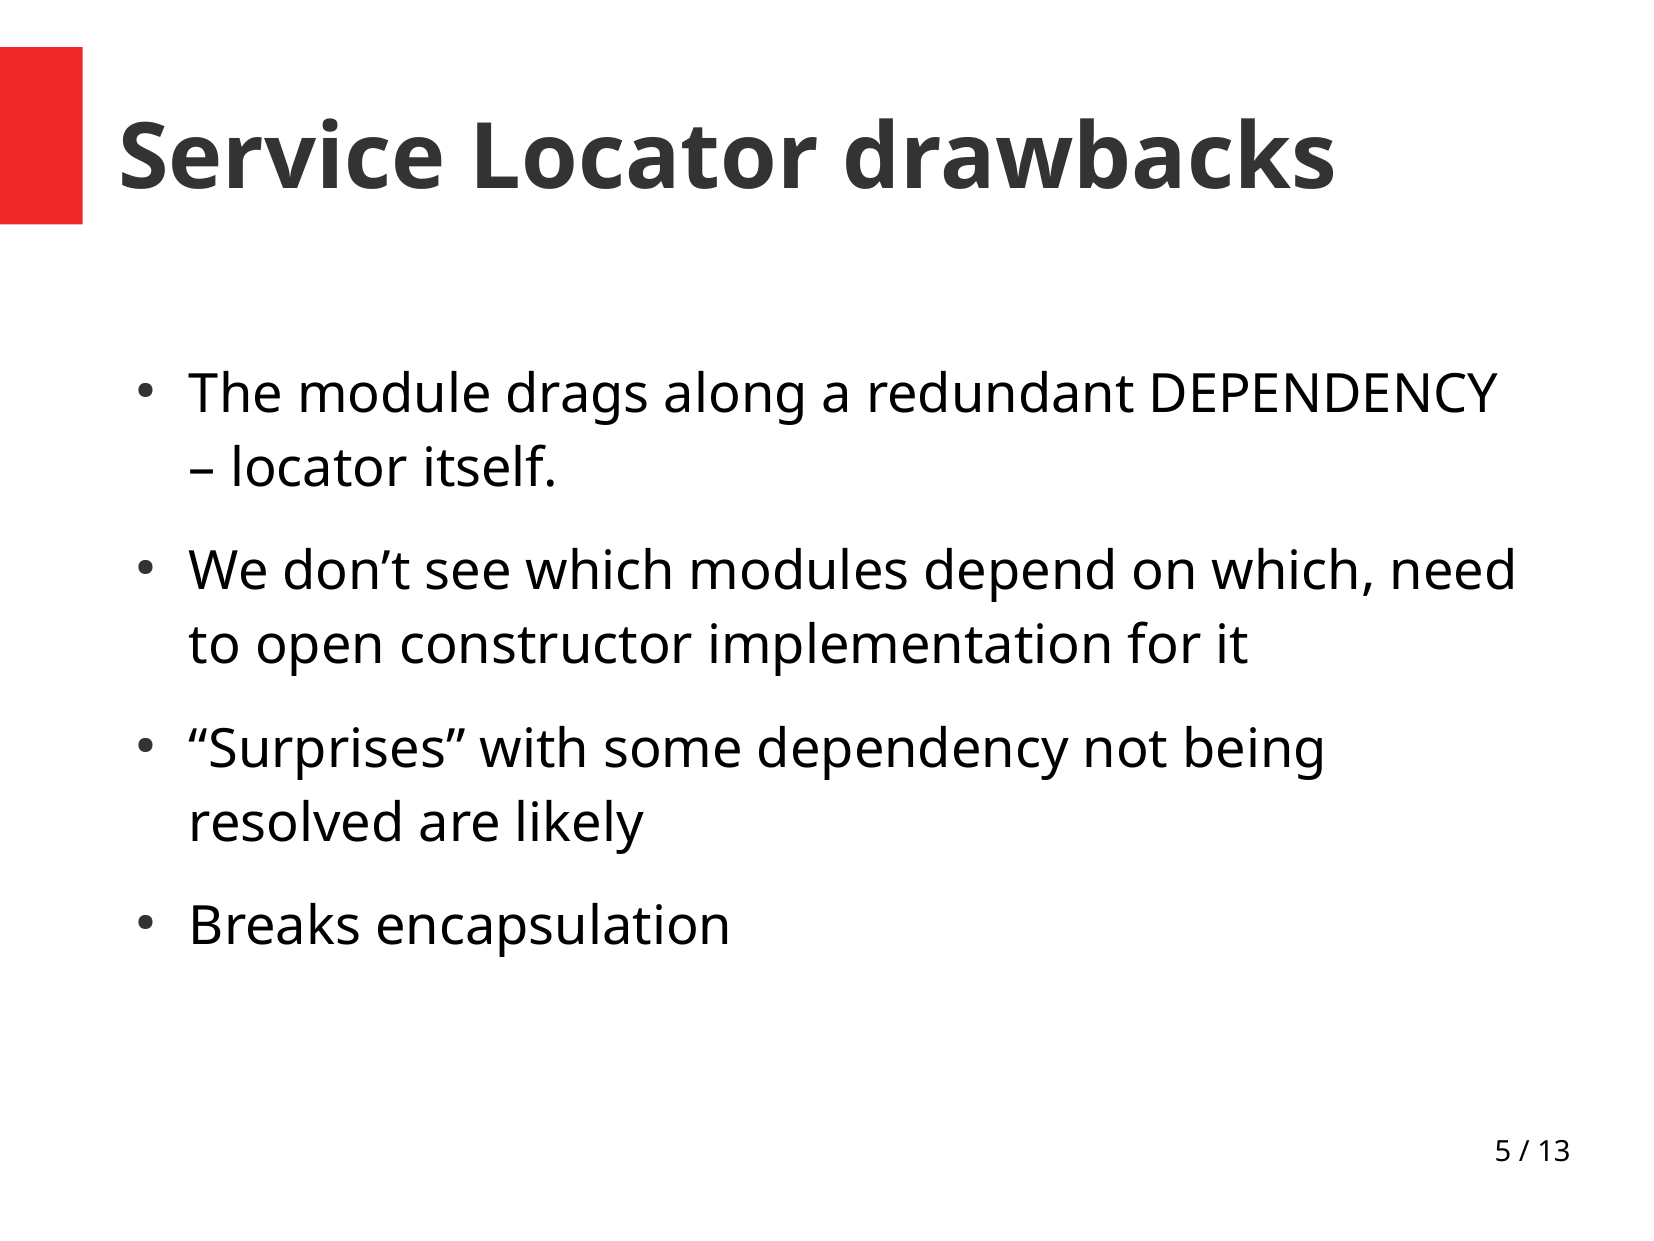

# Service Locator drawbacks
The module drags along a redundant DEPENDENCY – locator itself.
We don’t see which modules depend on which, need to open constructor implementation for it
“Surprises” with some dependency not being resolved are likely
Breaks encapsulation
5